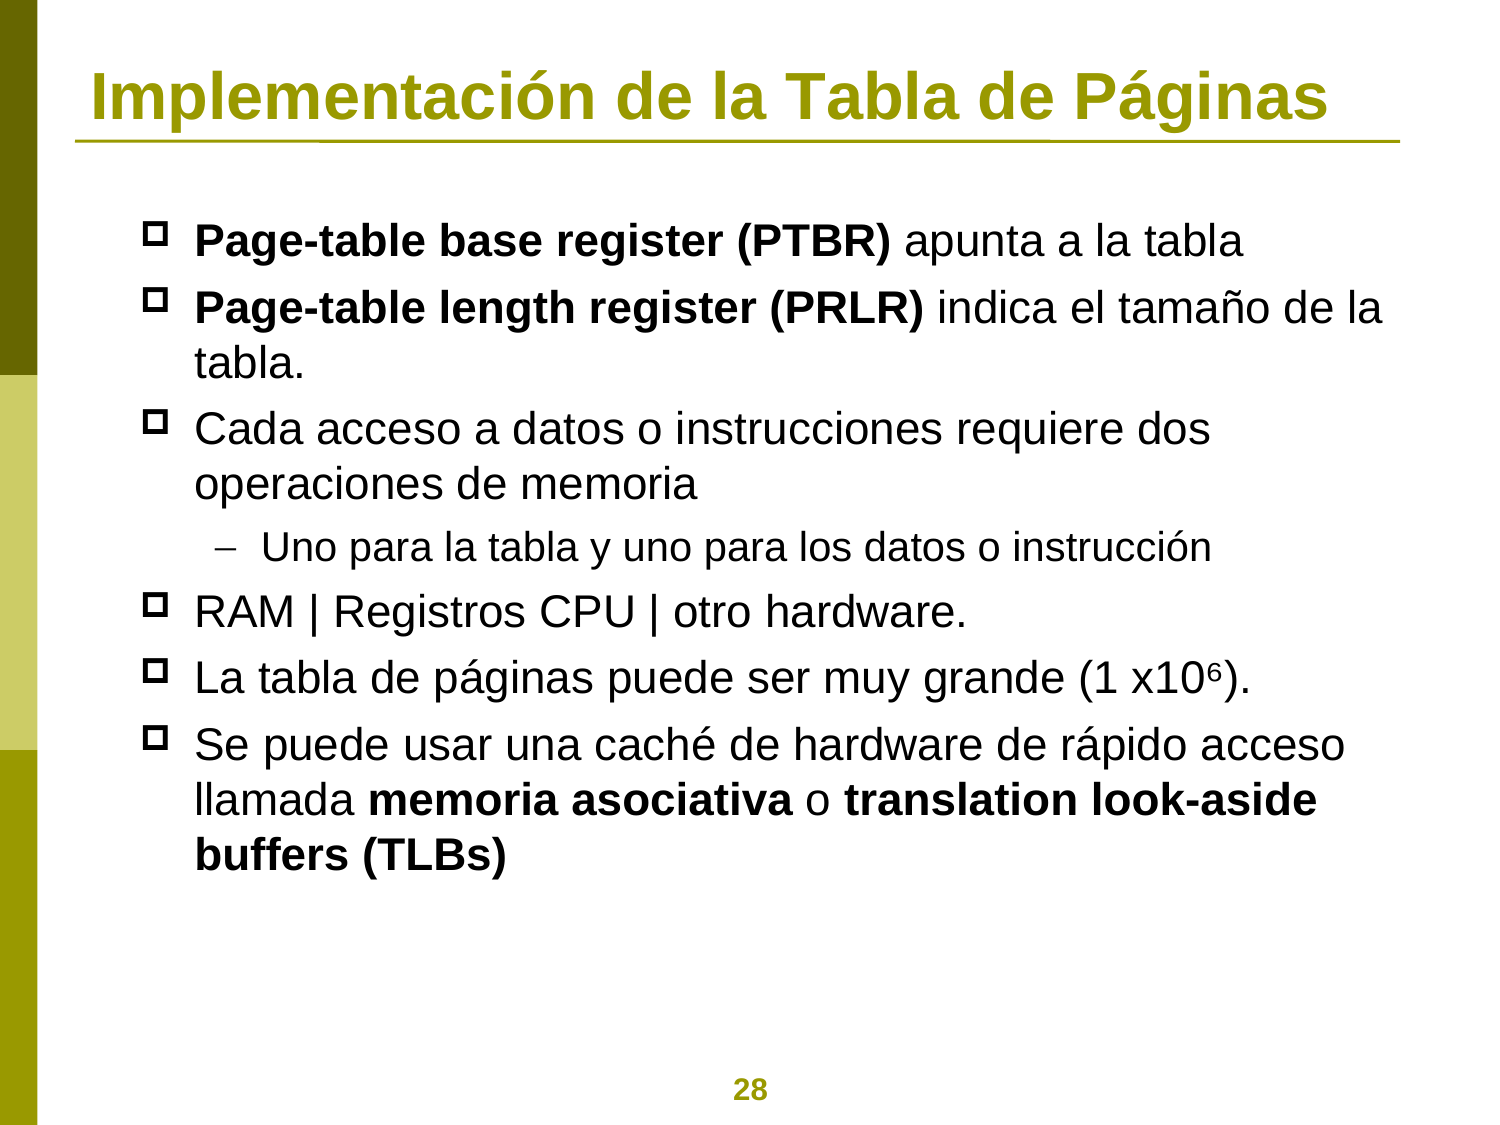

Implementación de la Tabla de Páginas
Page-table base register (PTBR) apunta a la tabla
Page-table length register (PRLR) indica el tamaño de la tabla.
Cada acceso a datos o instrucciones requiere dos operaciones de memoria
Uno para la tabla y uno para los datos o instrucción
RAM | Registros CPU | otro hardware.
La tabla de páginas puede ser muy grande (1 x10⁶).
Se puede usar una caché de hardware de rápido acceso llamada memoria asociativa o translation look-aside buffers (TLBs)